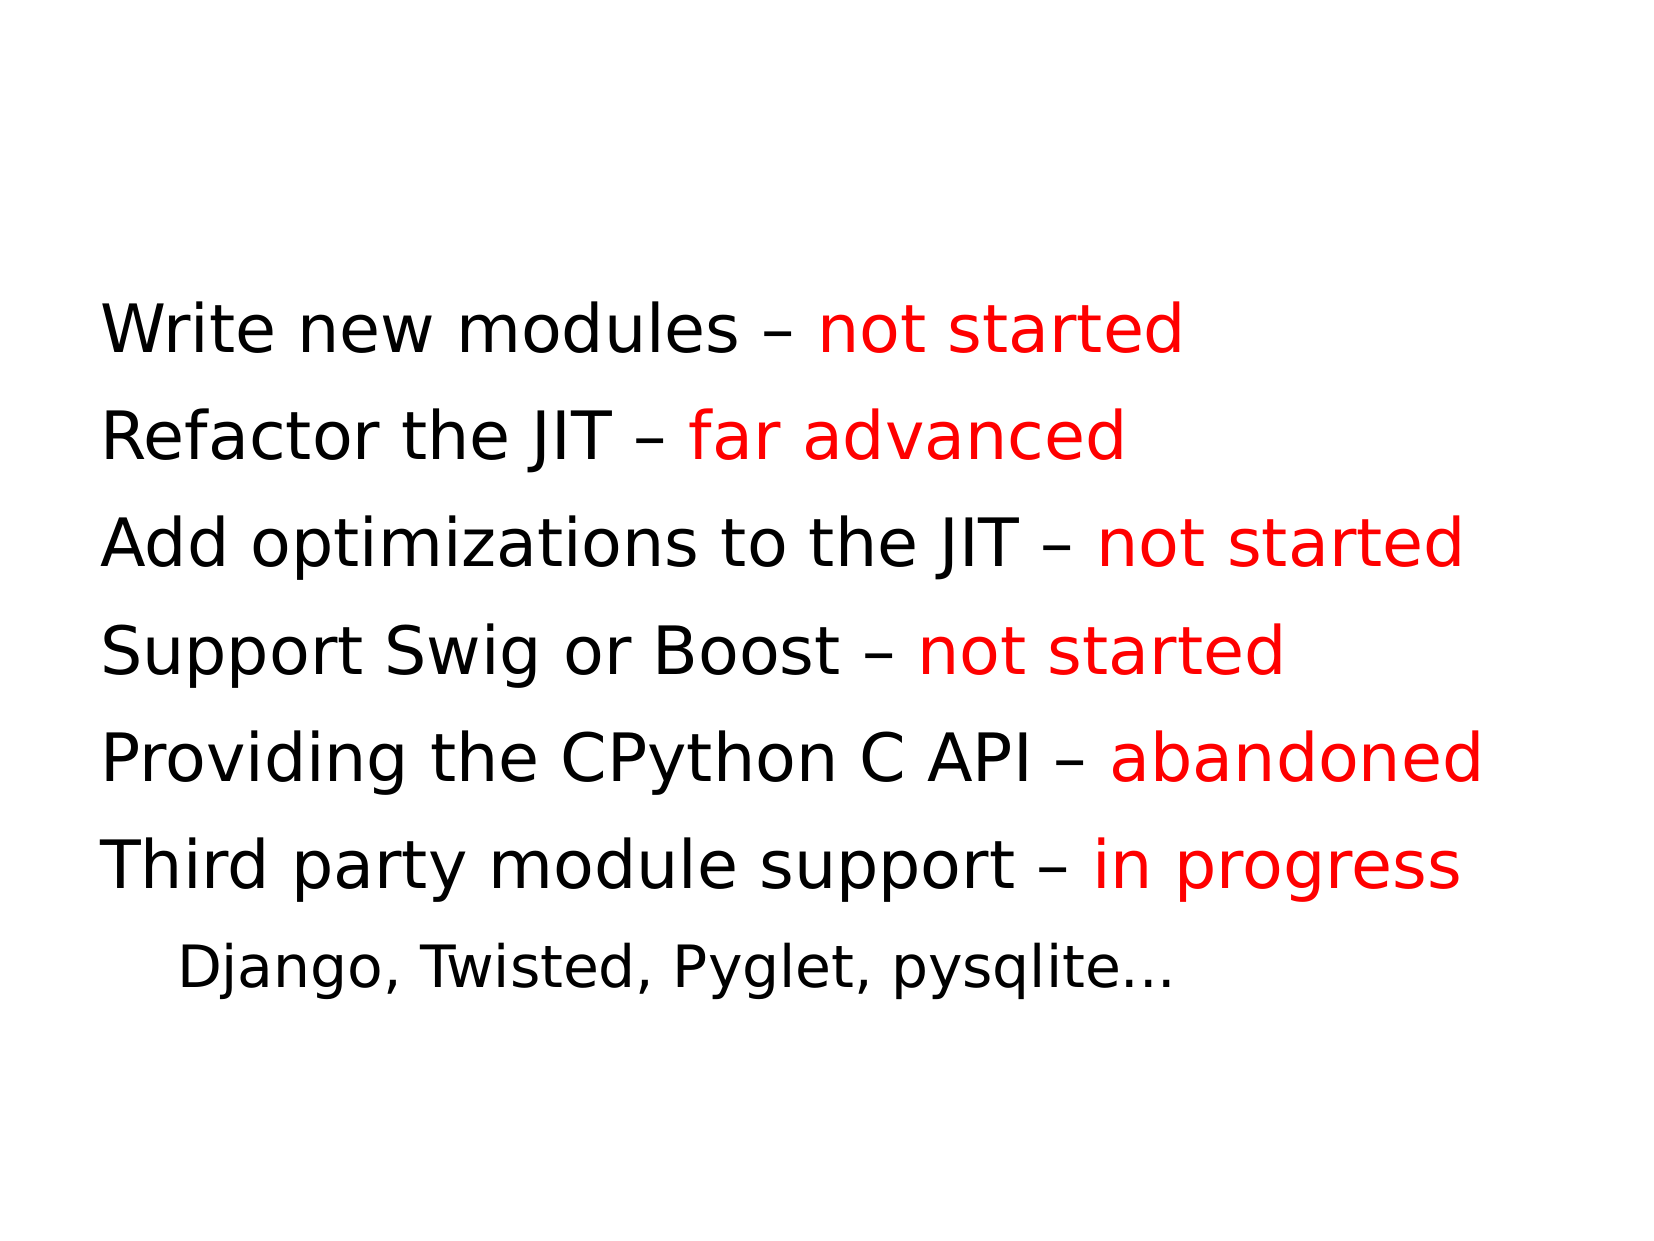

#
Write new modules – not started
Refactor the JIT – far advanced
Add optimizations to the JIT – not started
Support Swig or Boost – not started
Providing the CPython C API – abandoned
Third party module support – in progress
Django, Twisted, Pyglet, pysqlite...